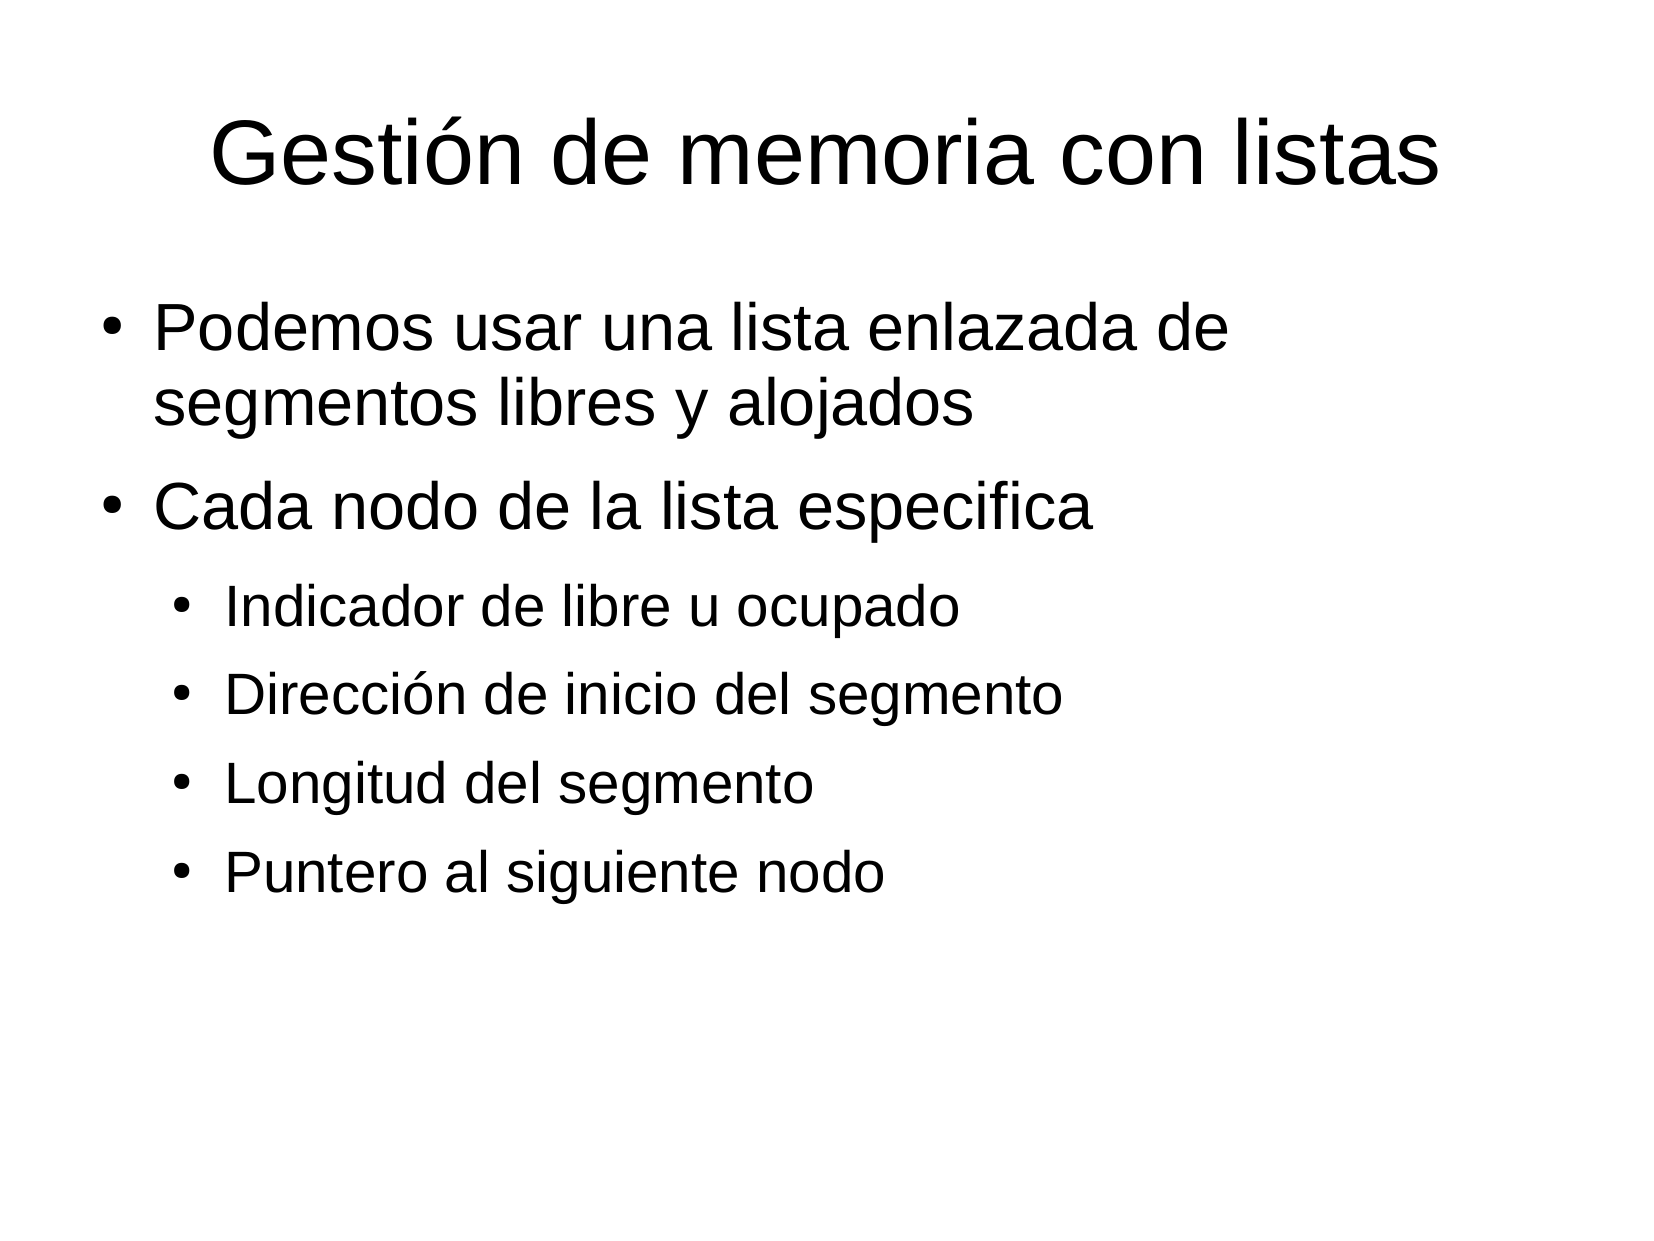

# Gestión de memoria con listas
Podemos usar una lista enlazada de segmentos libres y alojados
Cada nodo de la lista especifica
Indicador de libre u ocupado
Dirección de inicio del segmento
Longitud del segmento
Puntero al siguiente nodo